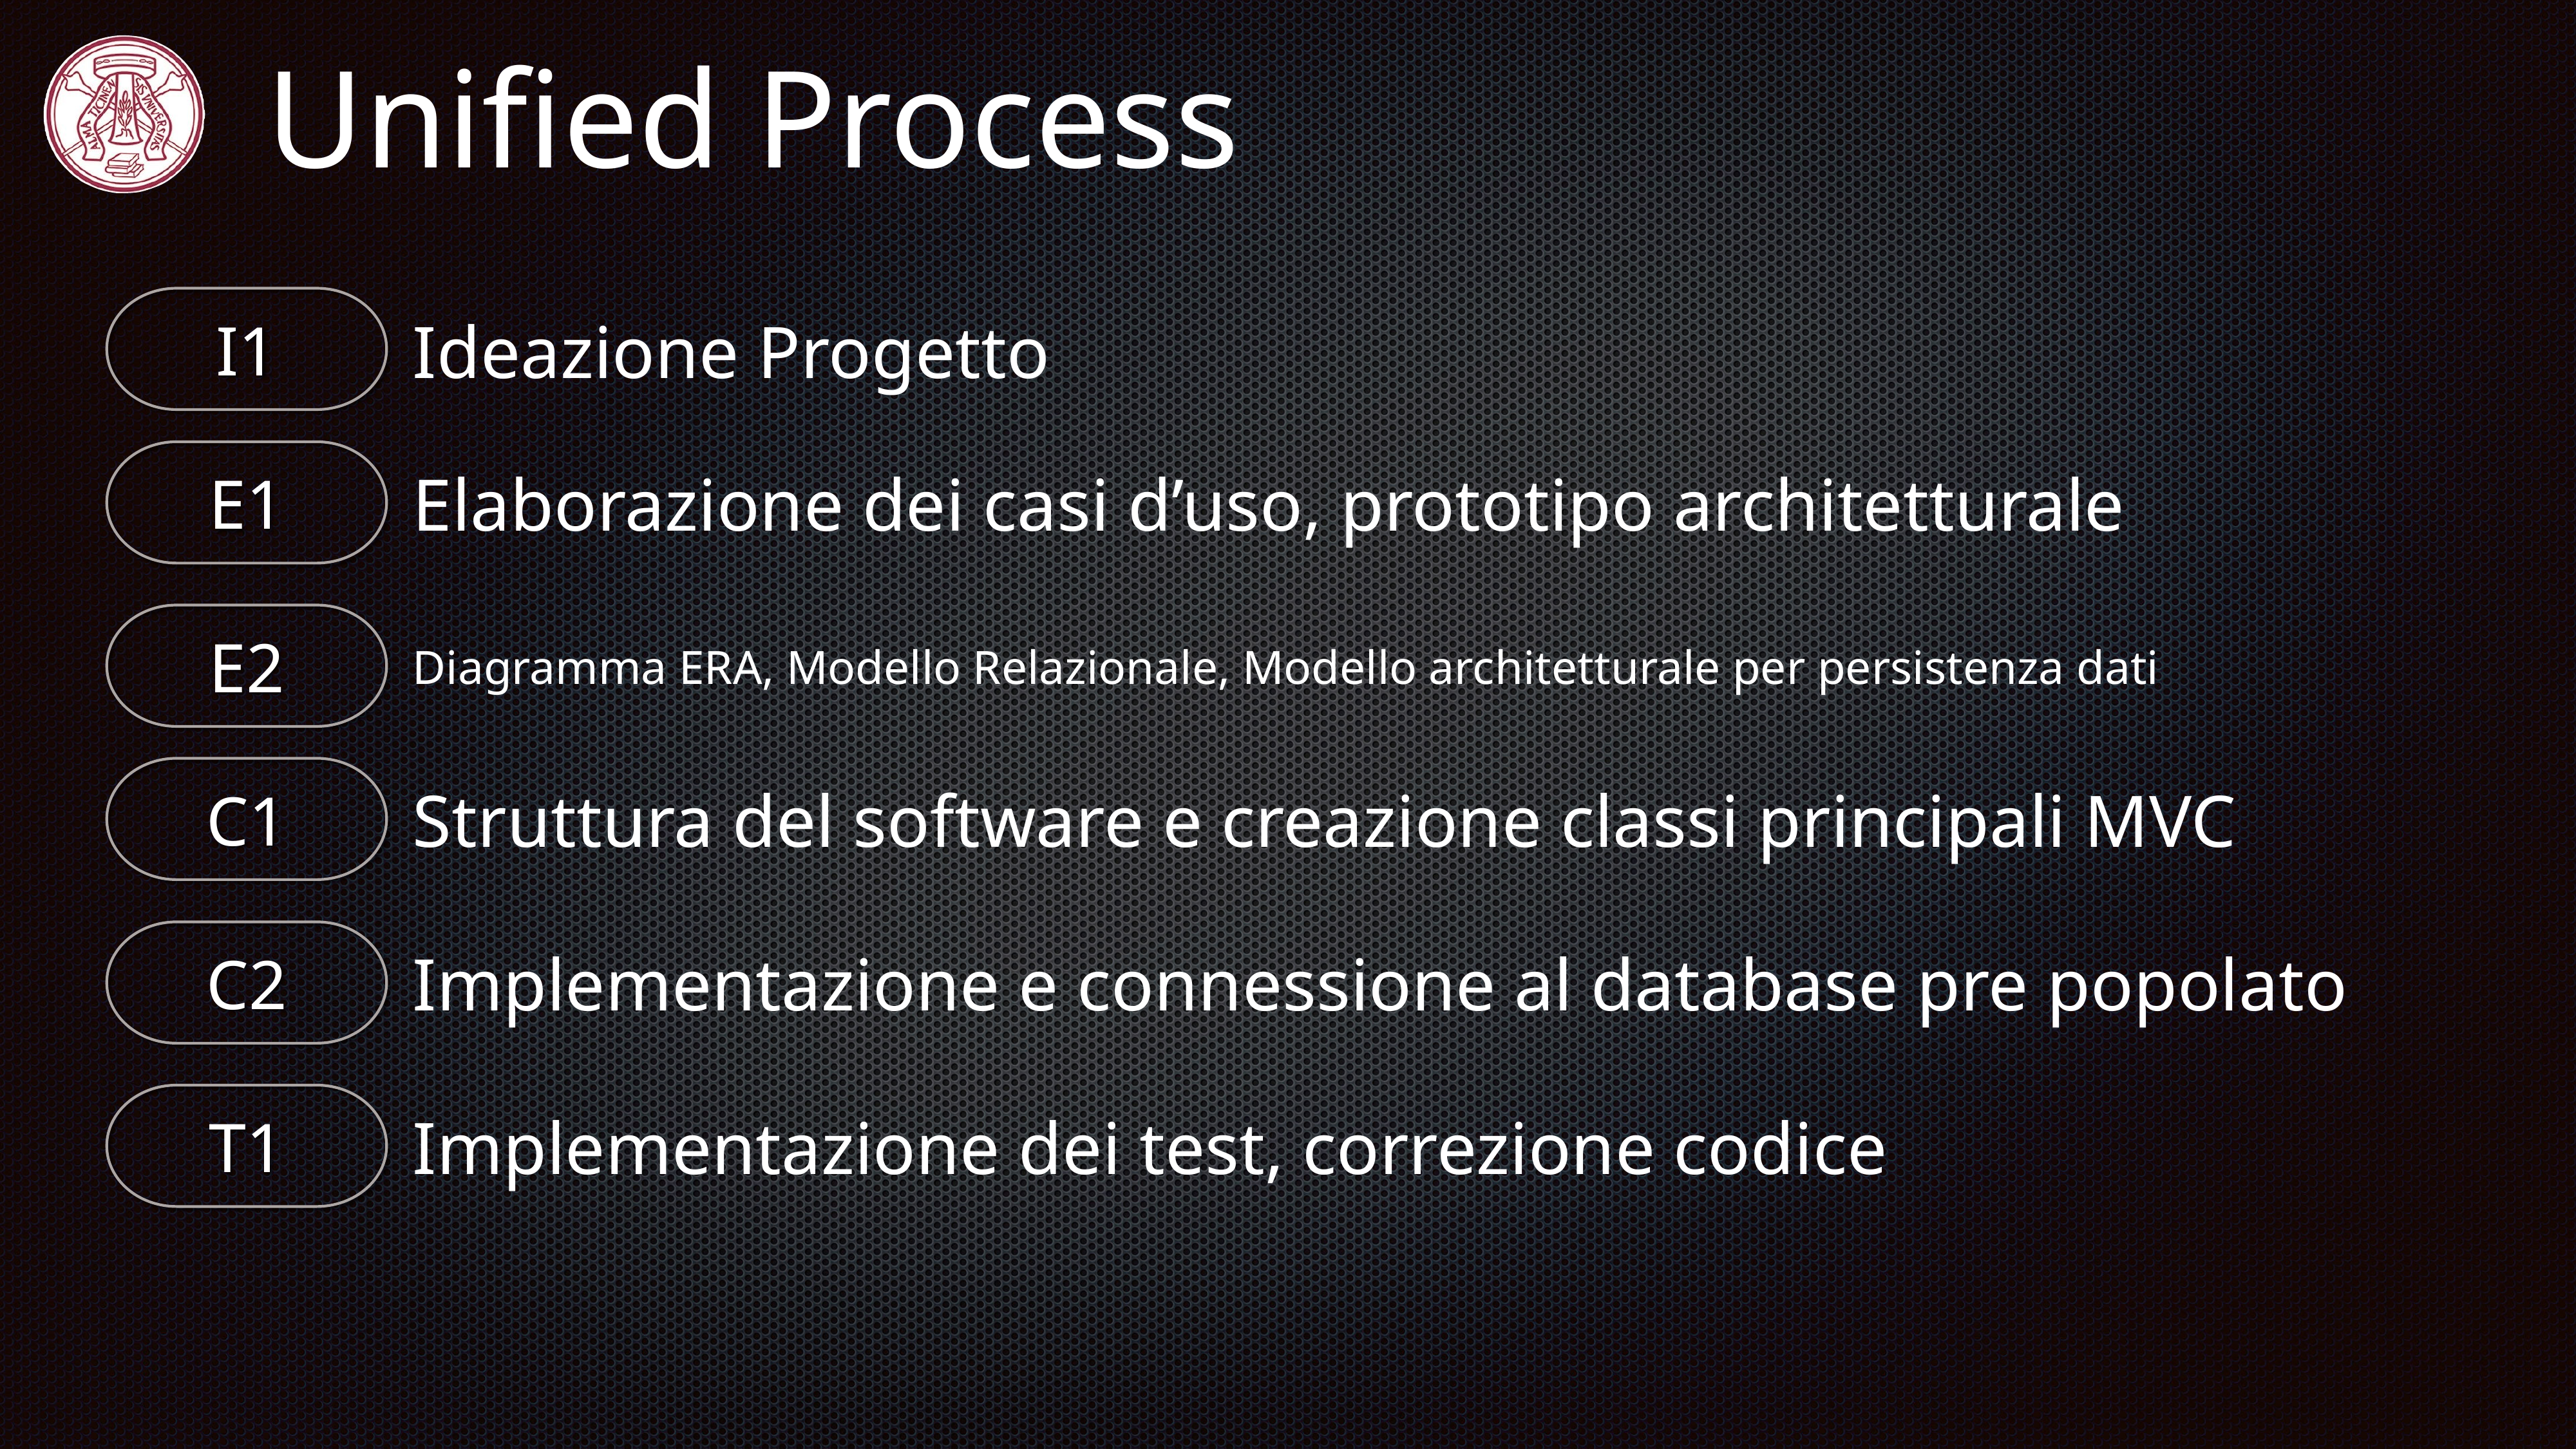

# Unified Process
I1
Ideazione Progetto
E1
Elaborazione dei casi d’uso, prototipo architetturale
E2
Diagramma ERA, Modello Relazionale, Modello architetturale per persistenza dati
C1
Struttura del software e creazione classi principali MVC
C2
Implementazione e connessione al database pre popolato
T1
Implementazione dei test, correzione codice